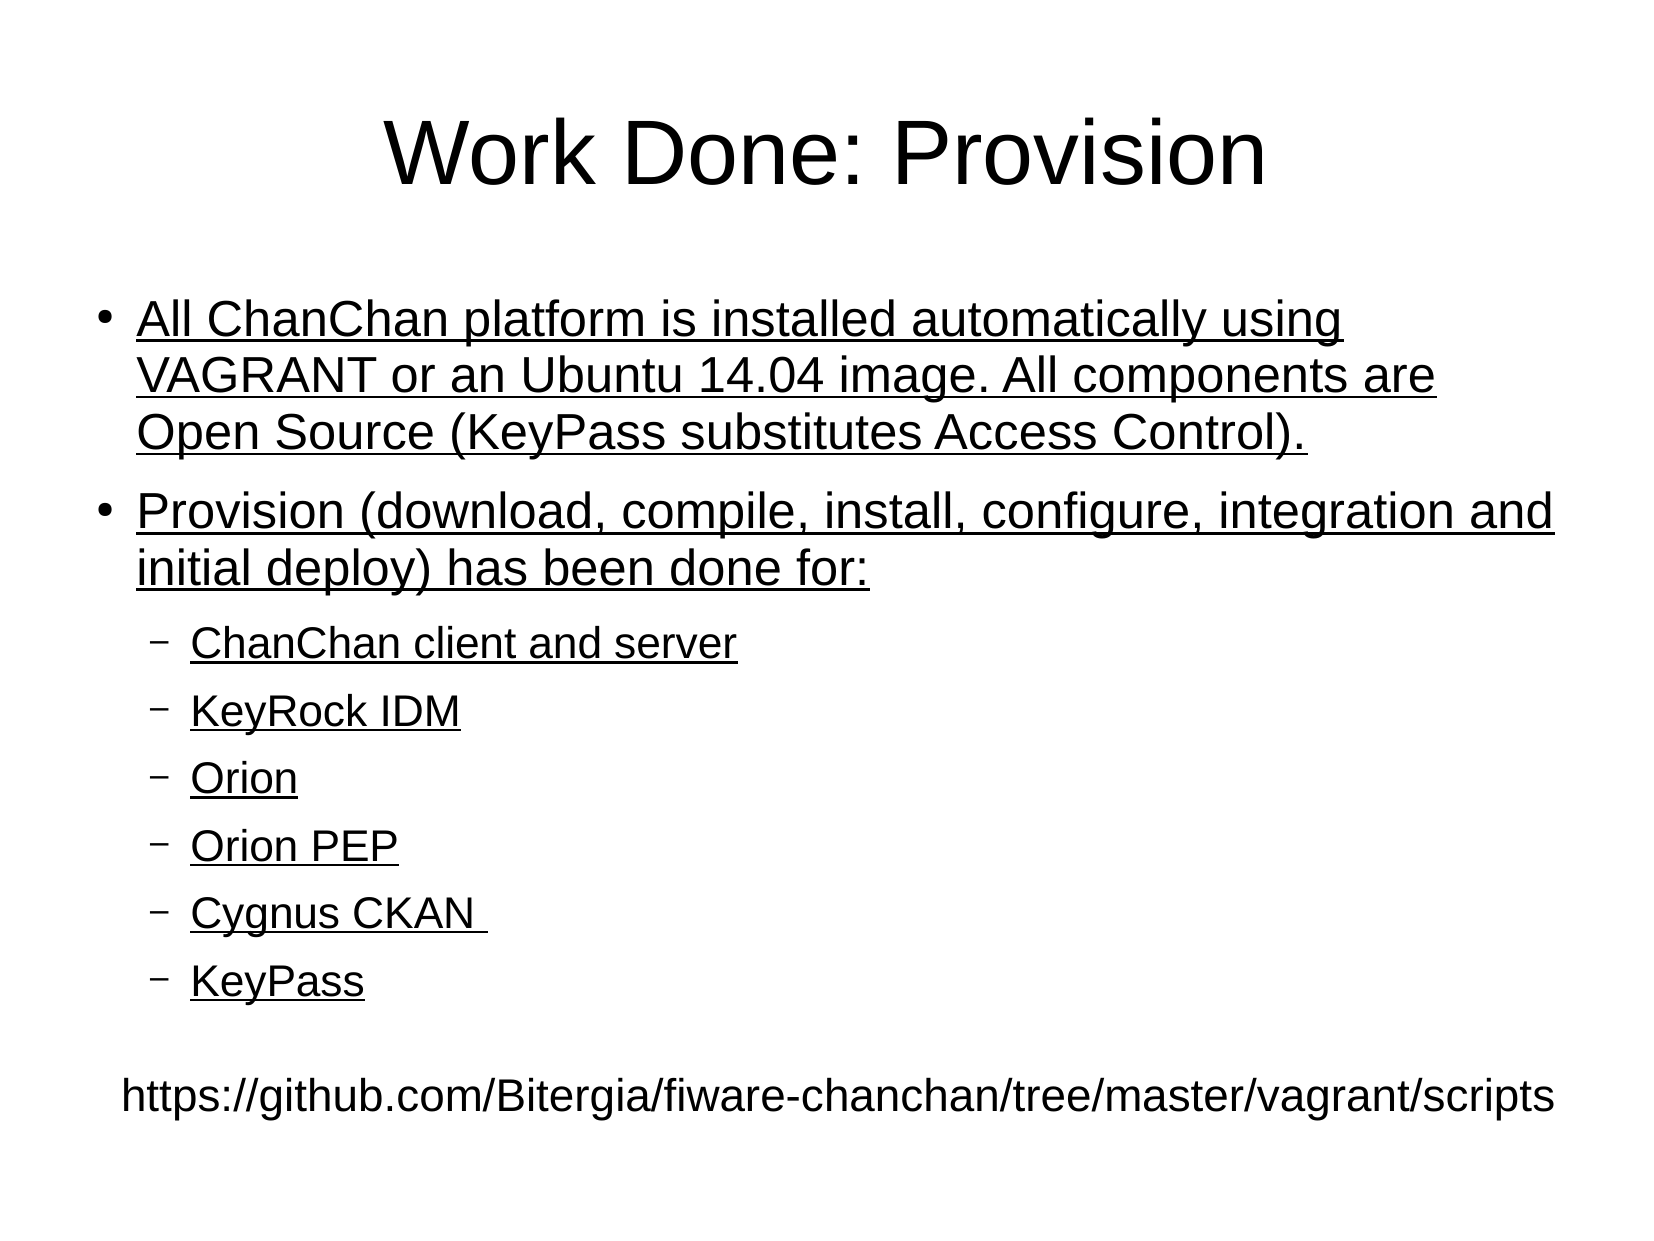

# Work Done: Provision
All ChanChan platform is installed automatically using VAGRANT or an Ubuntu 14.04 image. All components are Open Source (KeyPass substitutes Access Control).
Provision (download, compile, install, configure, integration and initial deploy) has been done for:
ChanChan client and server
KeyRock IDM
Orion
Orion PEP
Cygnus CKAN
KeyPass
https://github.com/Bitergia/fiware-chanchan/tree/master/vagrant/scripts